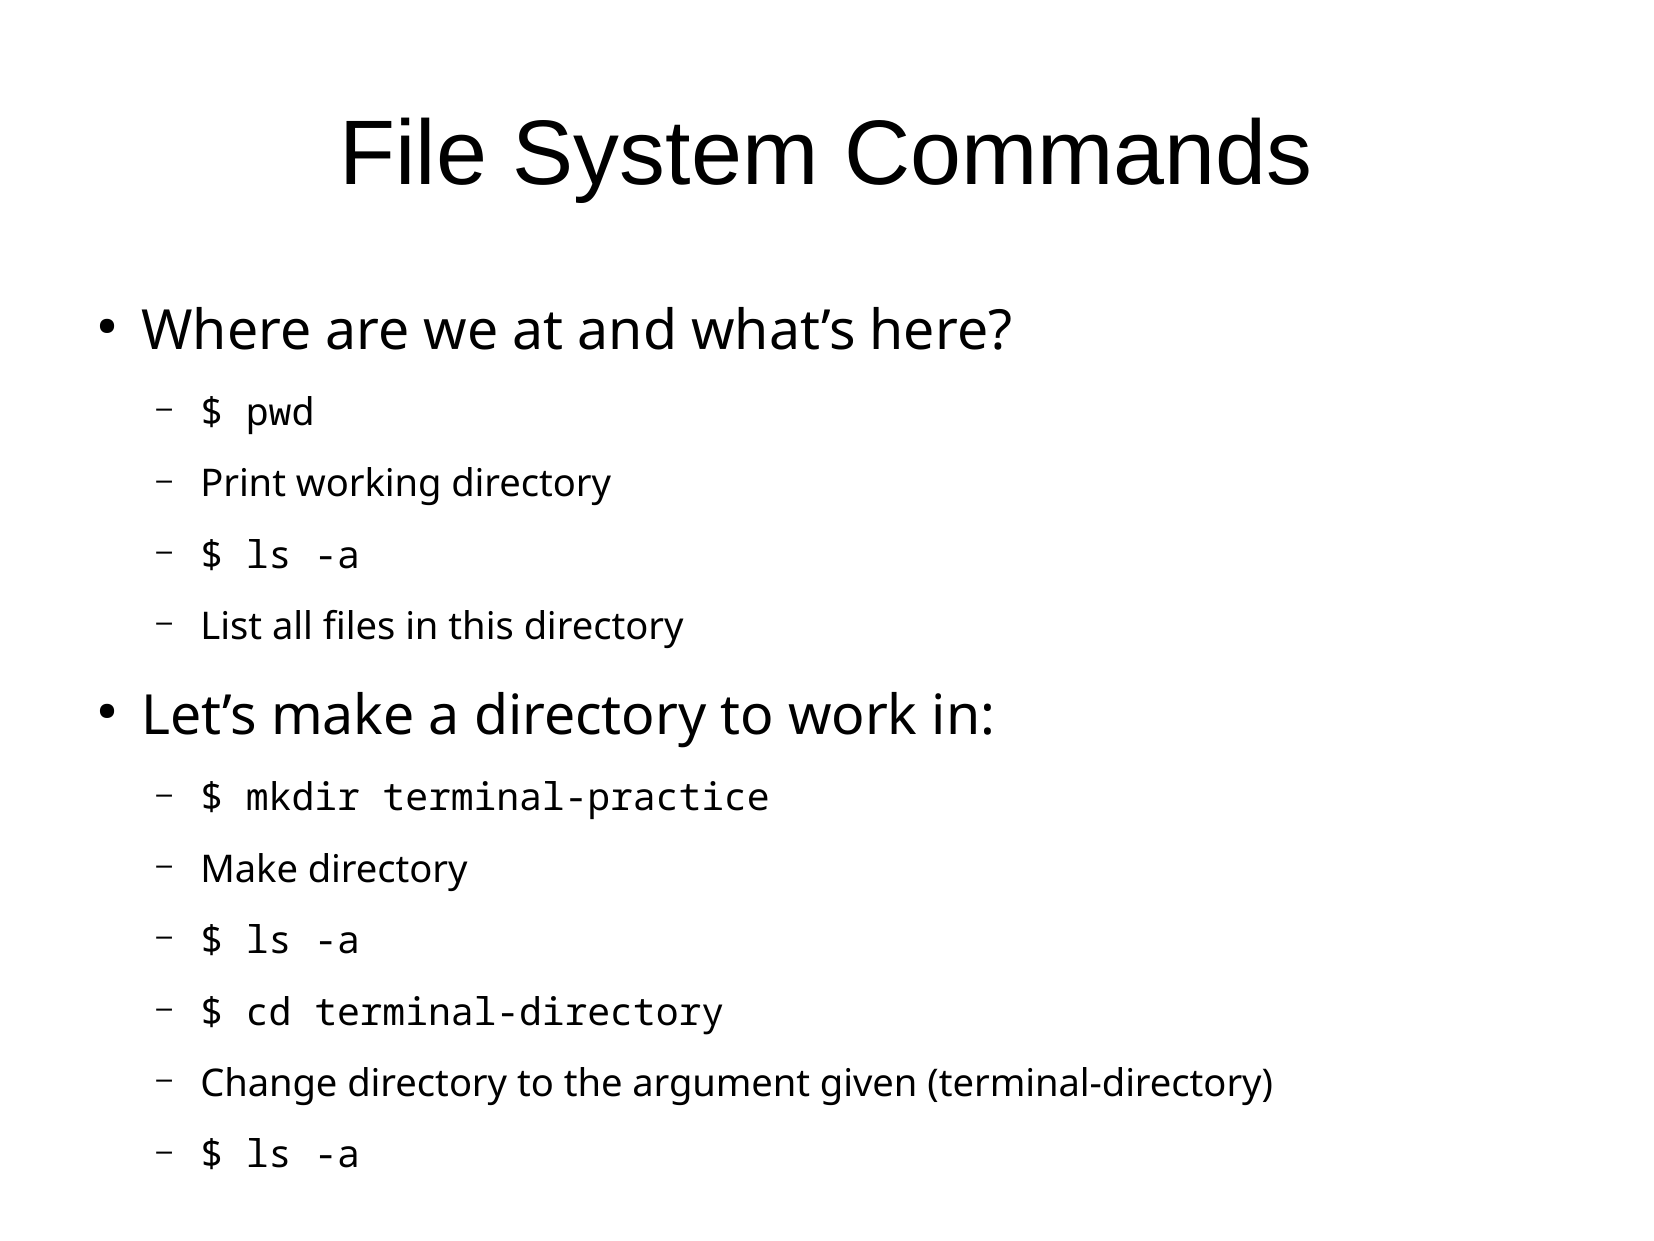

# File System Commands
Where are we at and what’s here?
$ pwd
Print working directory
$ ls -a
List all files in this directory
Let’s make a directory to work in:
$ mkdir terminal-practice
Make directory
$ ls -a
$ cd terminal-directory
Change directory to the argument given (terminal-directory)
$ ls -a